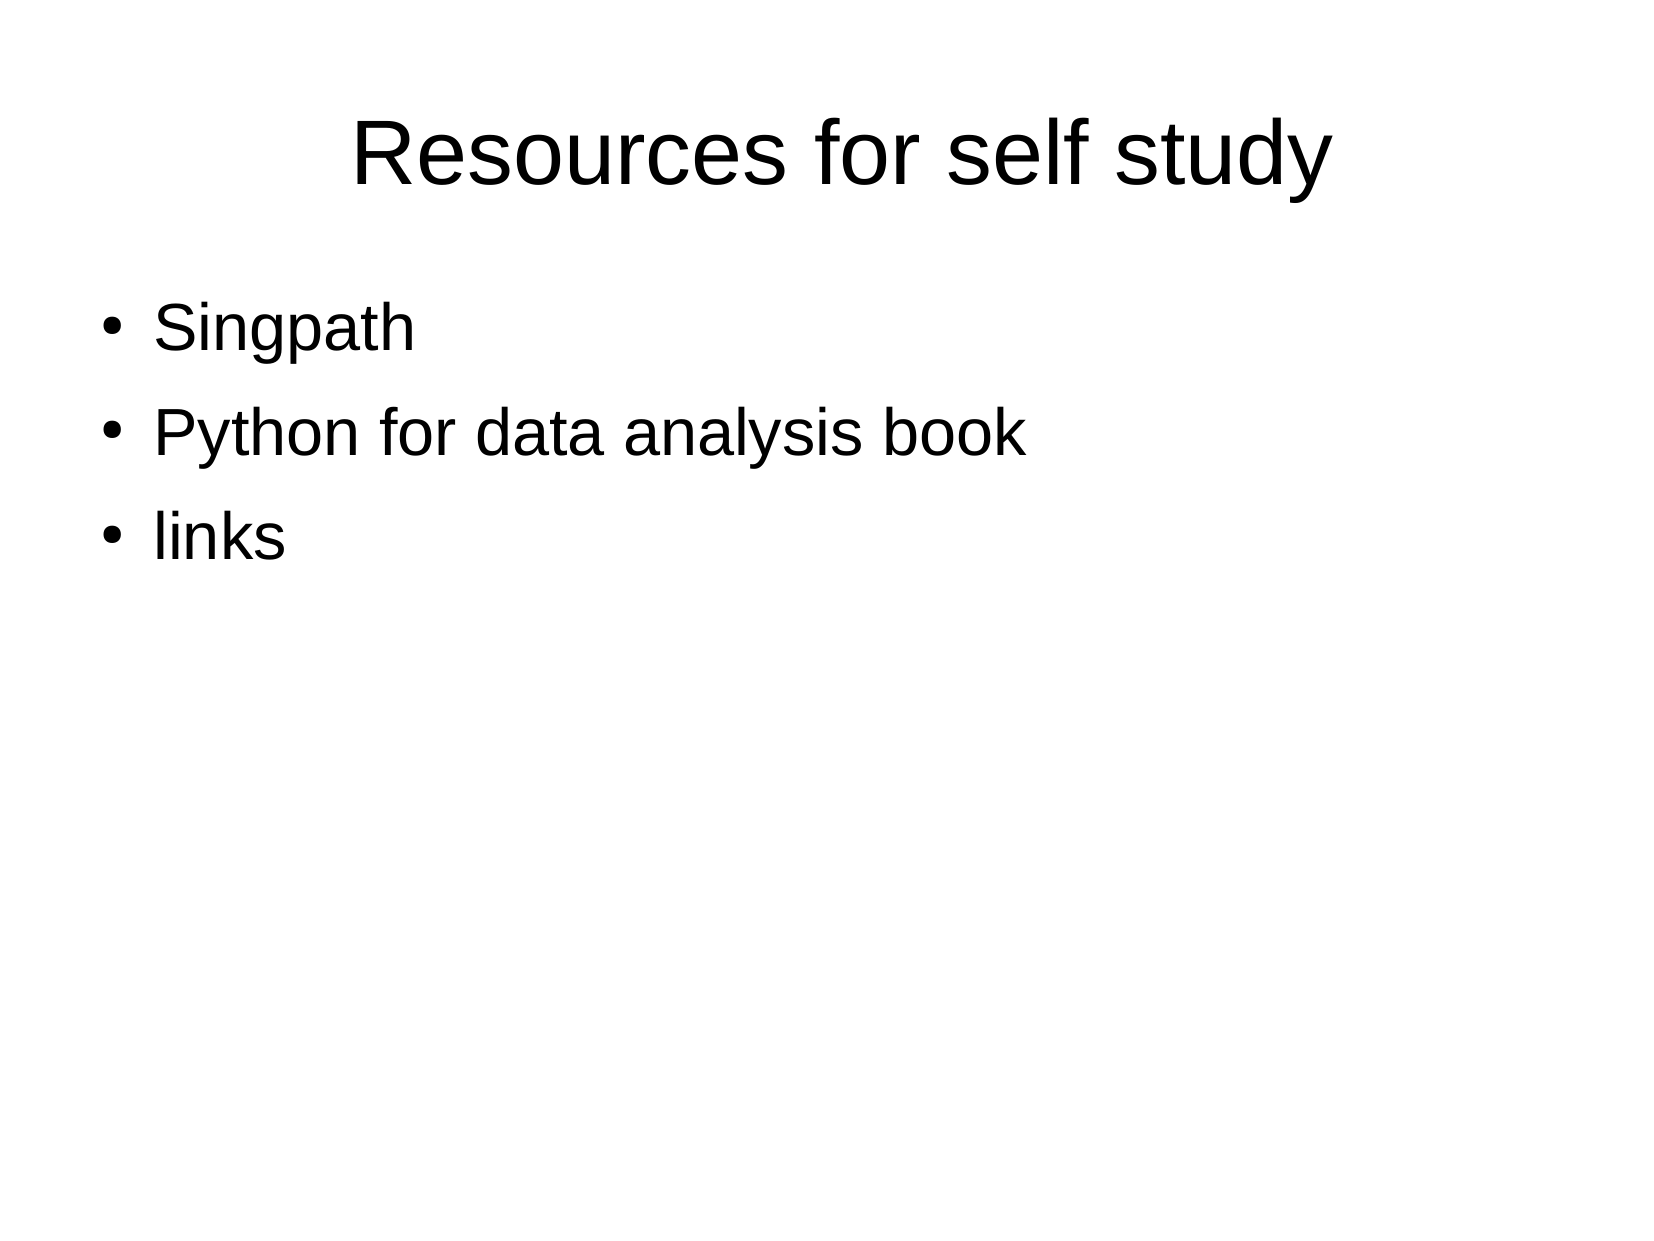

# Resources for self study
Singpath
Python for data analysis book
links